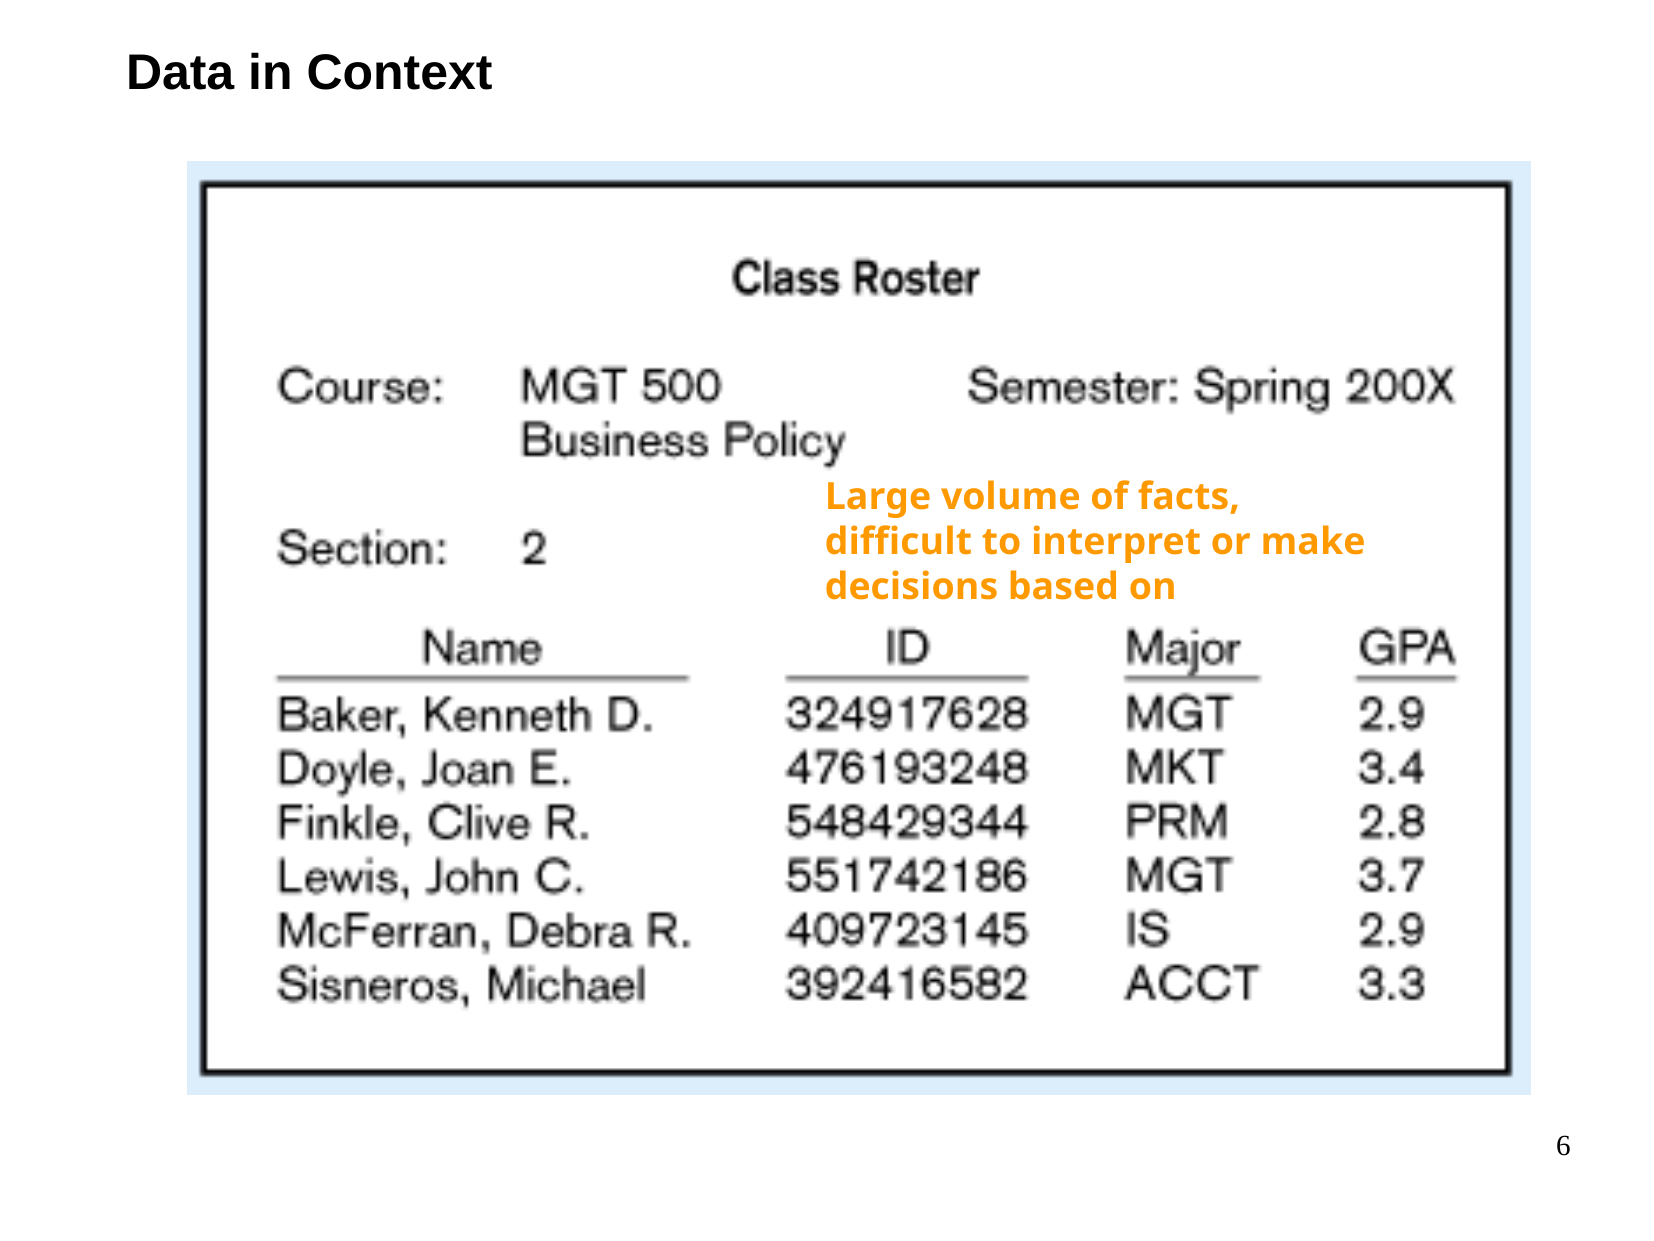

Data in Context
Large volume of facts, difficult to interpret or make decisions based on
6